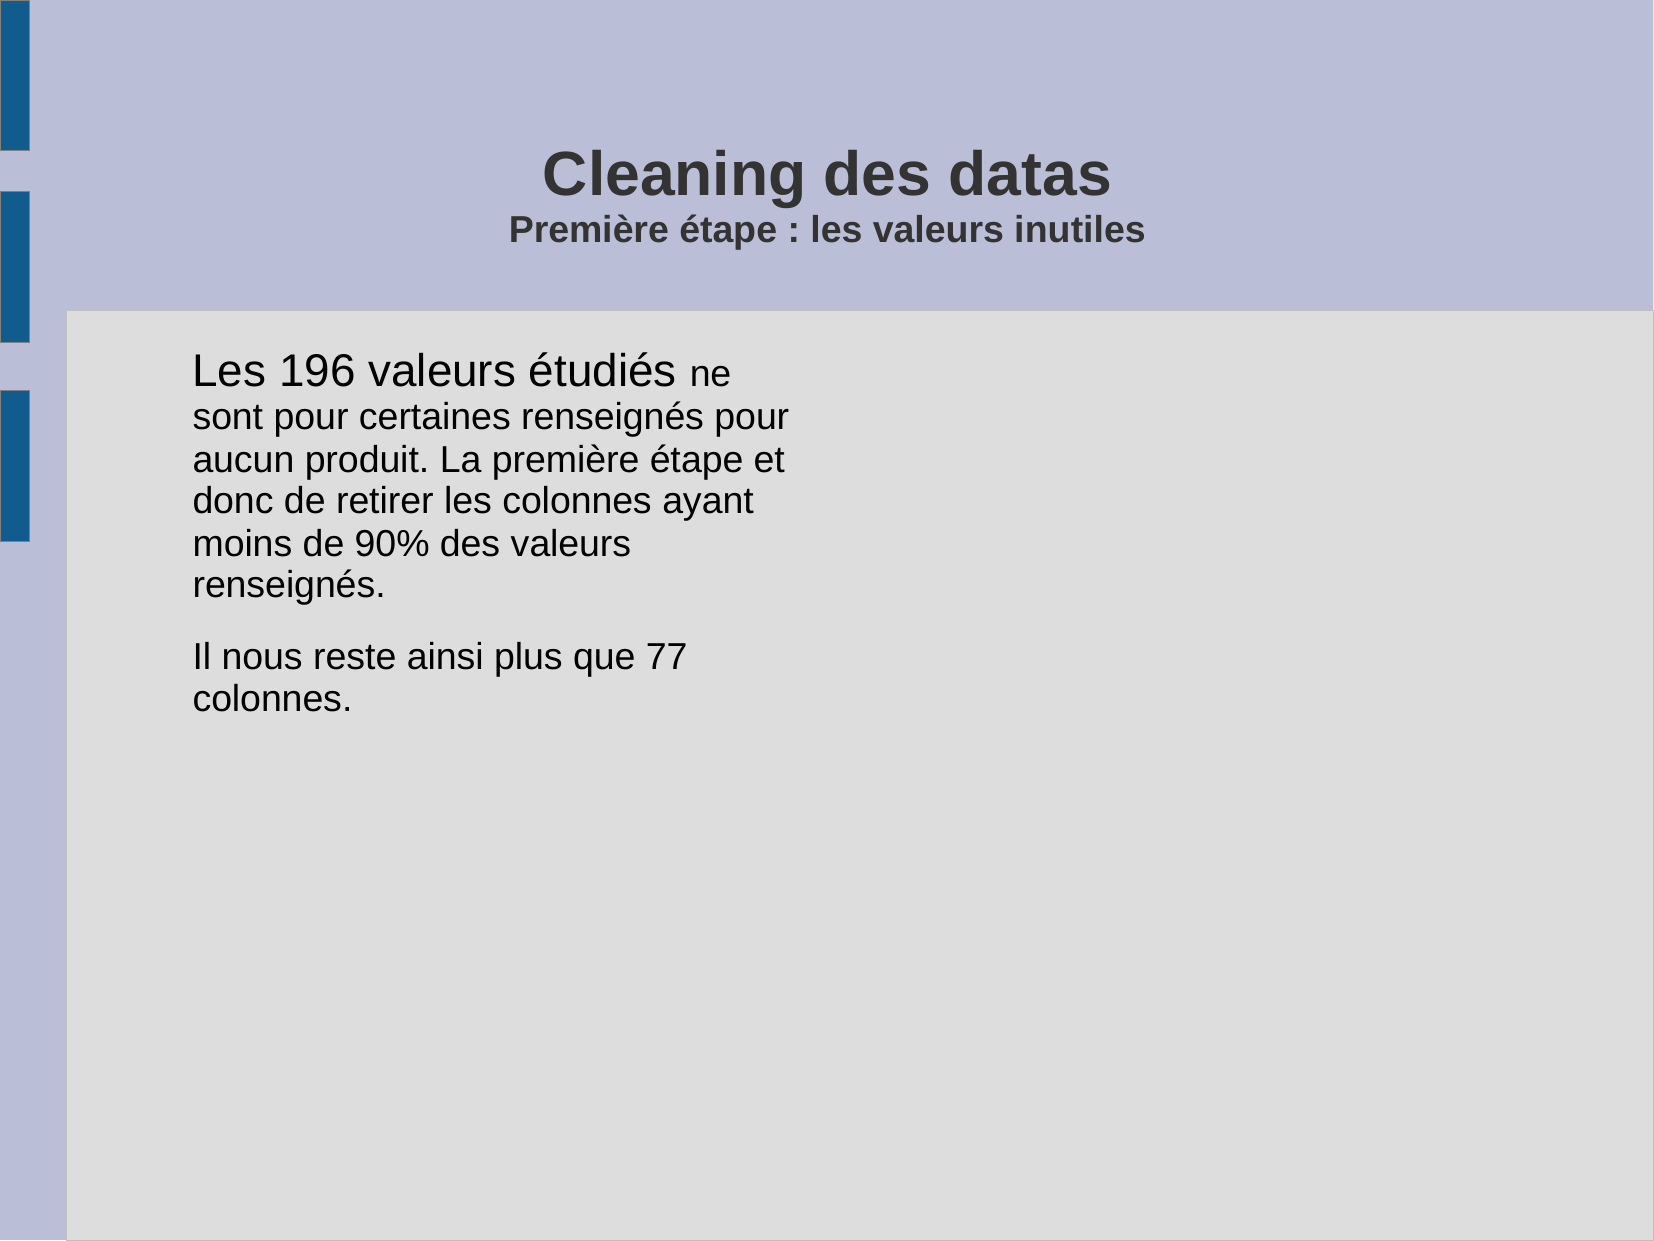

# Cleaning des datas Première étape : les valeurs inutiles
Les 196 valeurs étudiés ne sont pour certaines renseignés pour aucun produit. La première étape et donc de retirer les colonnes ayant moins de 90% des valeurs renseignés.
Il nous reste ainsi plus que 77 colonnes.